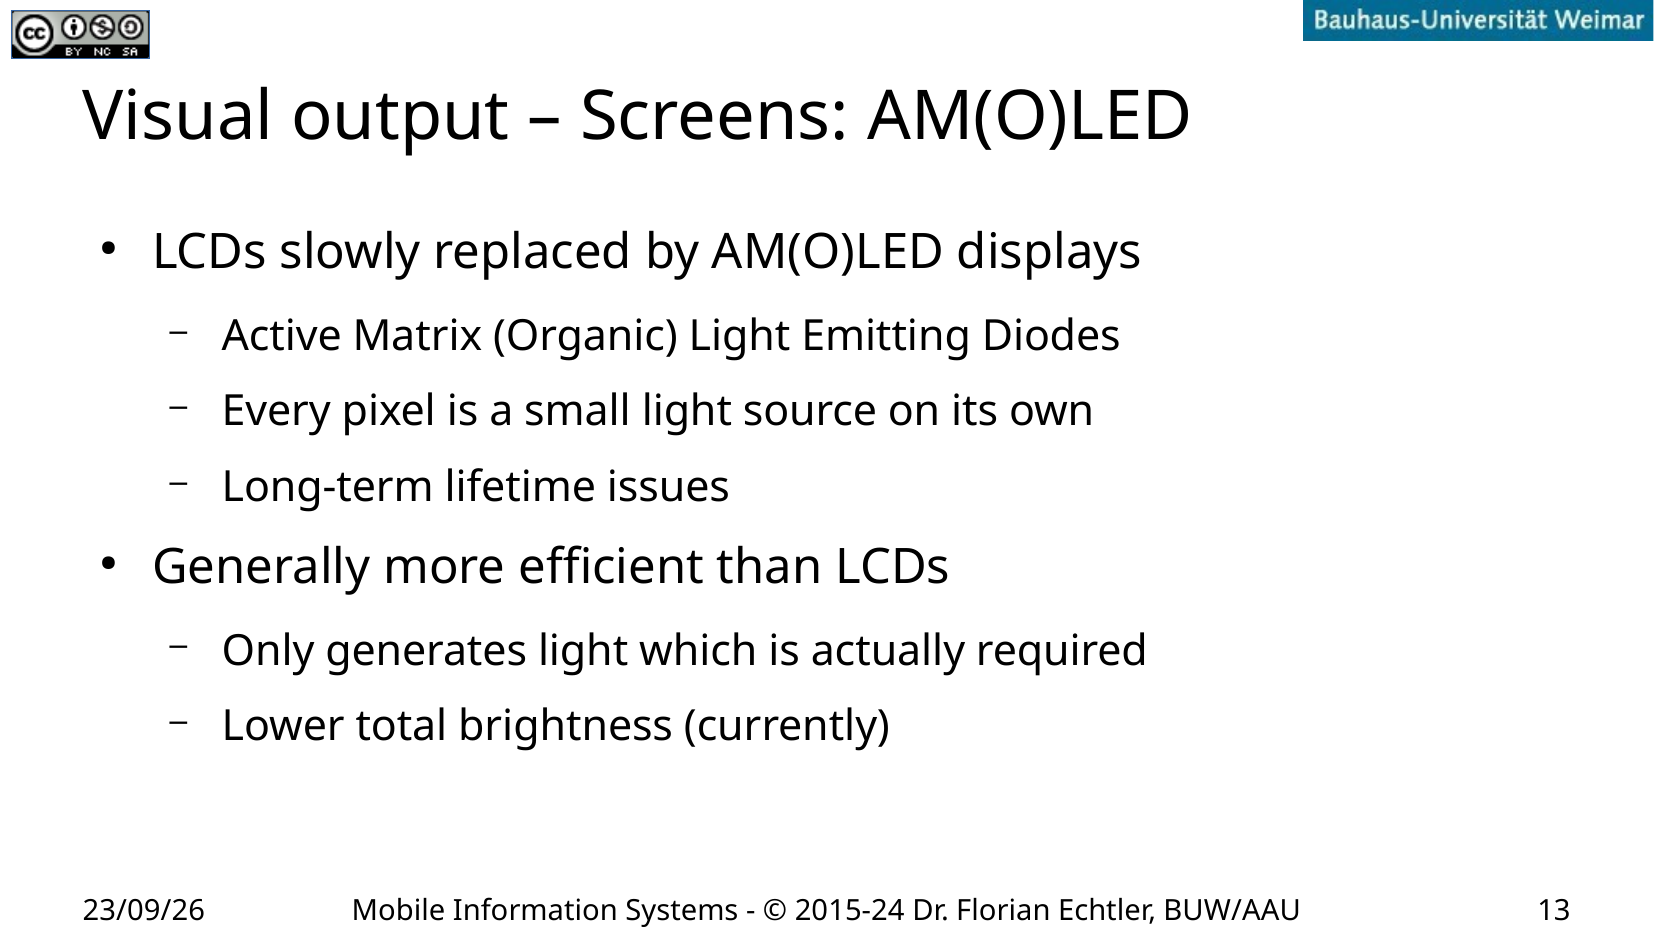

# Visual output – Screens: AM(O)LED
LCDs slowly replaced by AM(O)LED displays
Active Matrix (Organic) Light Emitting Diodes
Every pixel is a small light source on its own
Long-term lifetime issues
Generally more efficient than LCDs
Only generates light which is actually required
Lower total brightness (currently)
Mobile Information Systems - © 2015-24 Dr. Florian Echtler, BUW/AAU
13